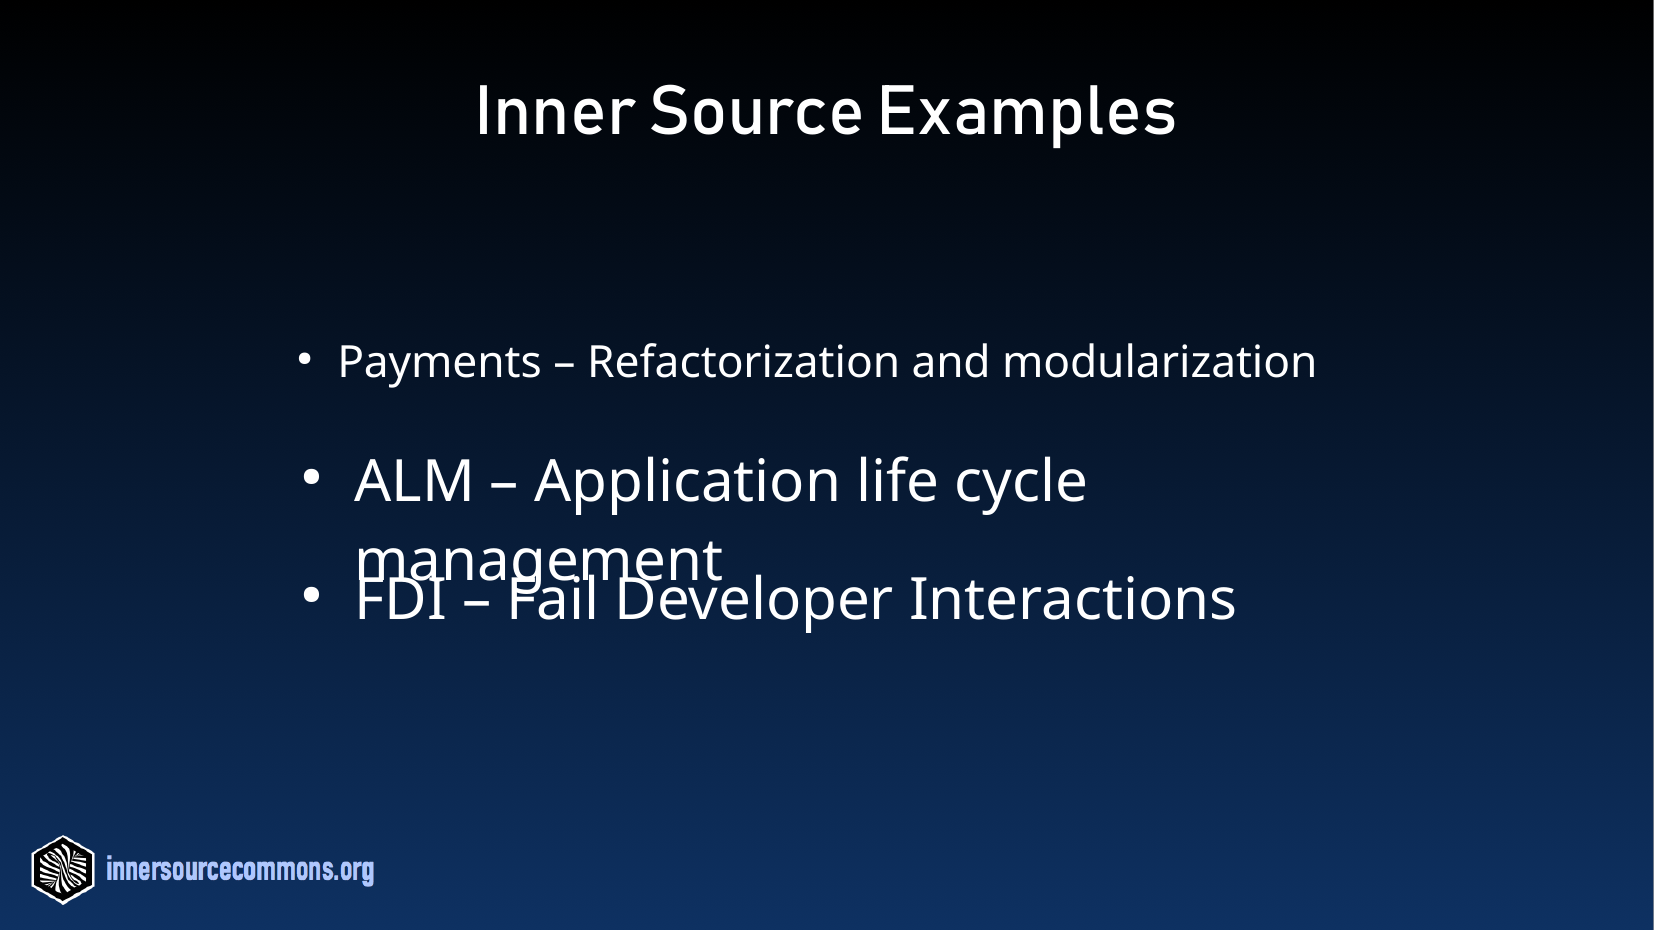

# Inner Source Examples
Payments – Refactorization and modularization
ALM – Application life cycle management
FDI – Fail Developer Interactions